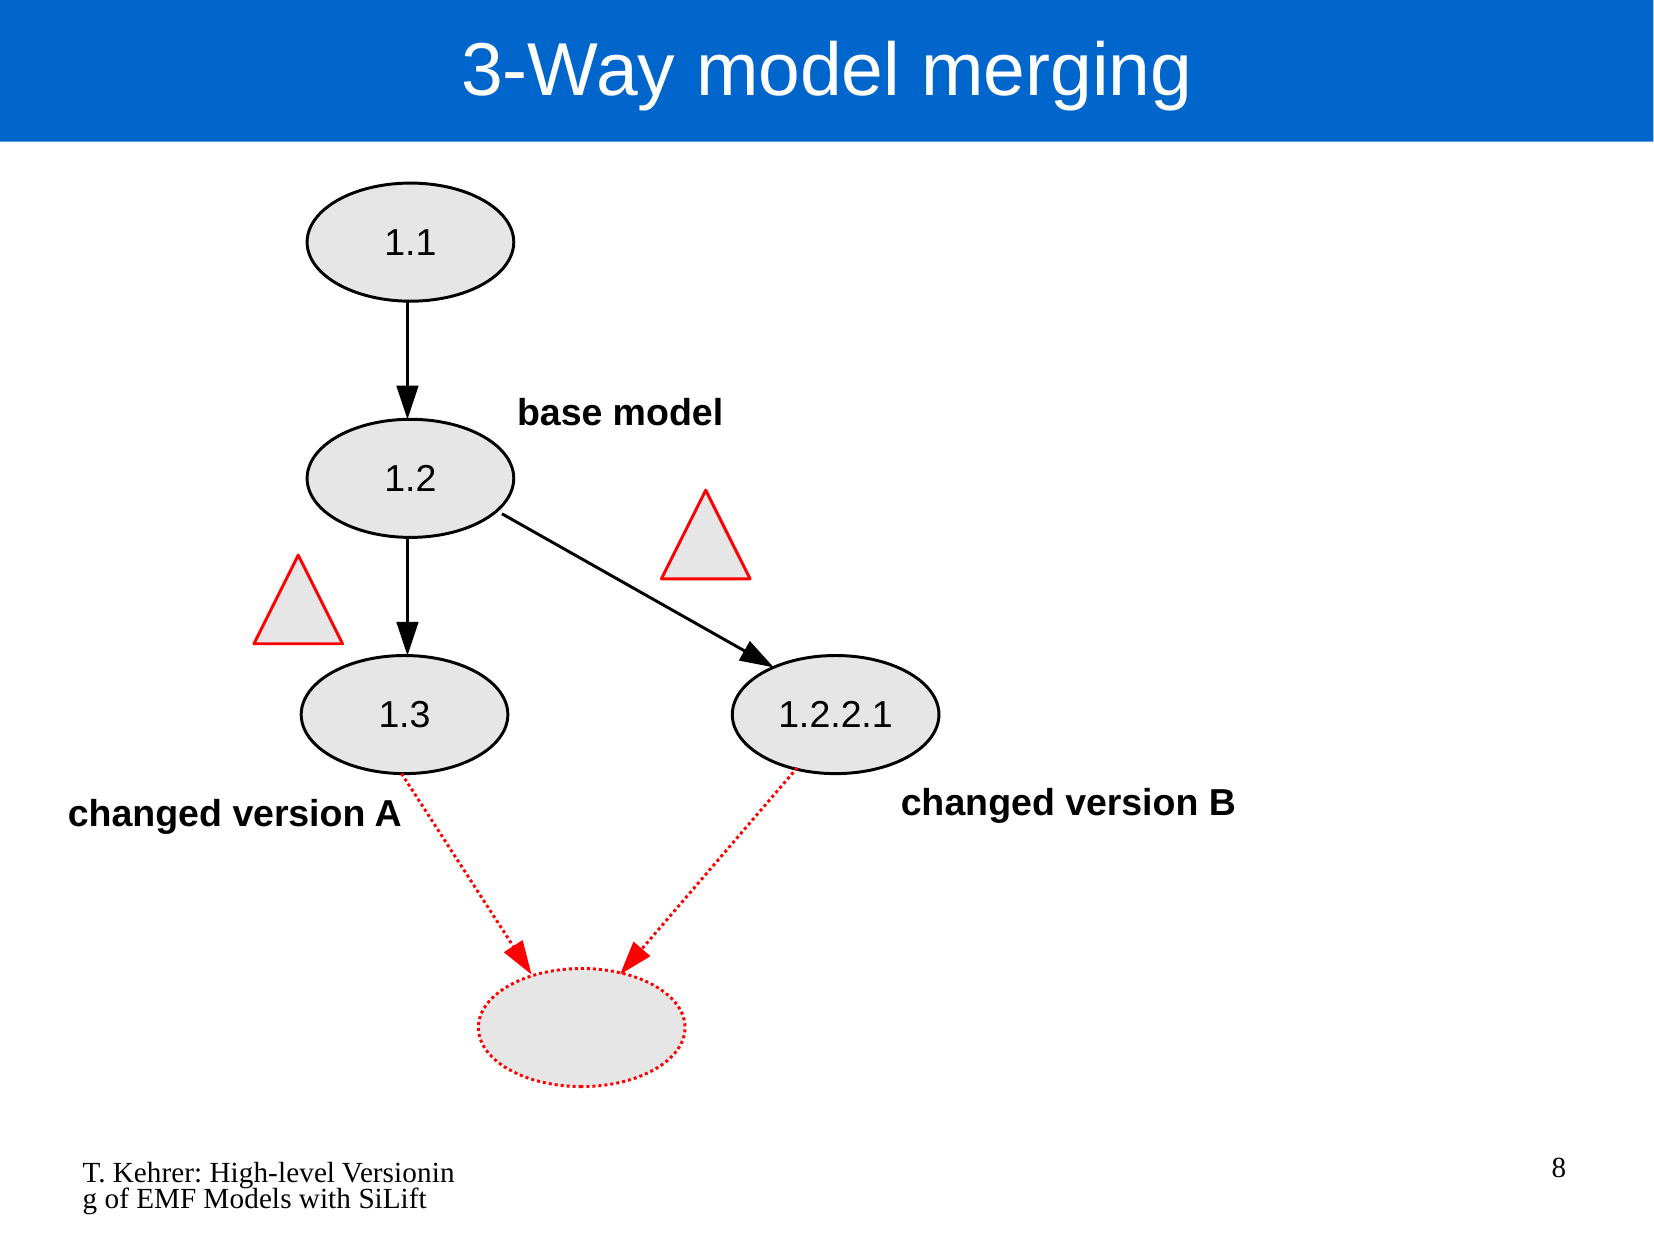

# 3-Way model merging
1.1
base model
1.2
1.3
1.2.2.1
changed version B
changed version A
8
T. Kehrer: High-level Versioning of EMF Models with SiLift